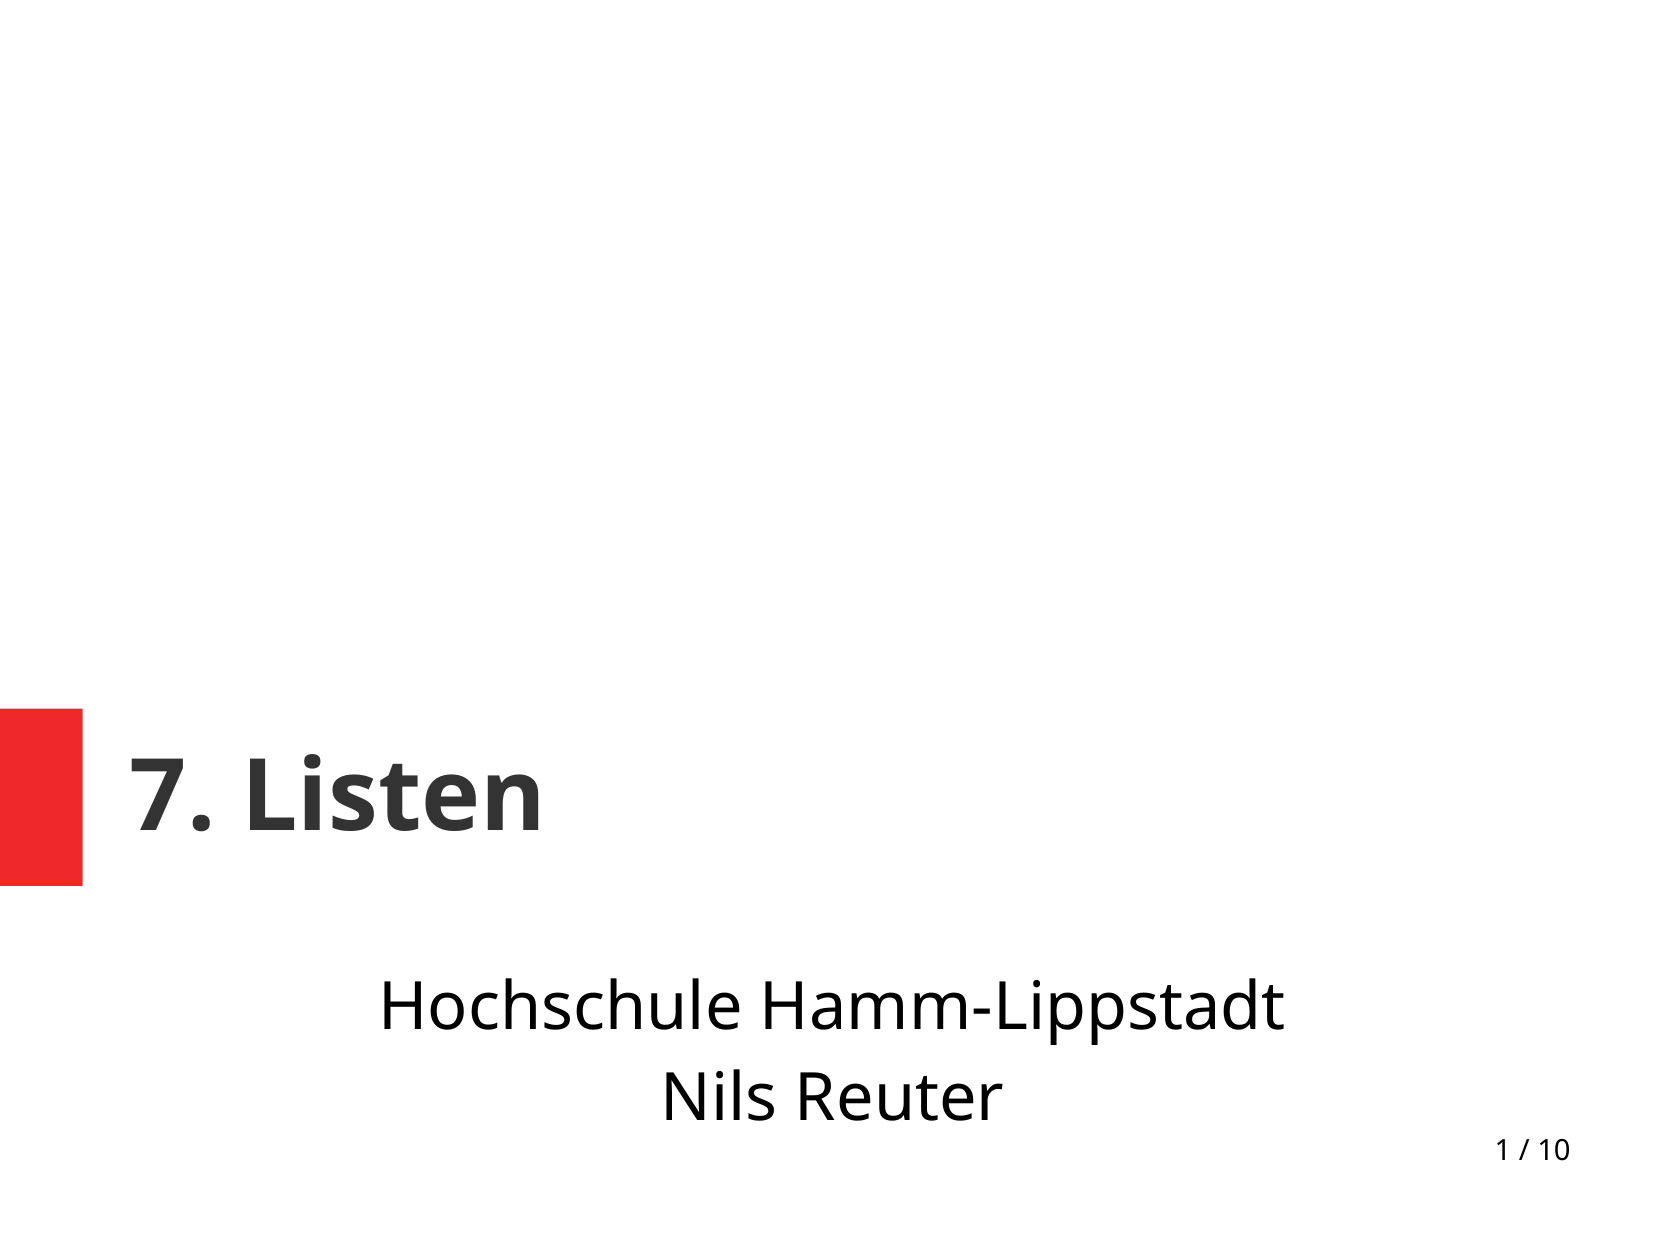

# 7. Listen
Hochschule Hamm-Lippstadt
Nils Reuter
1